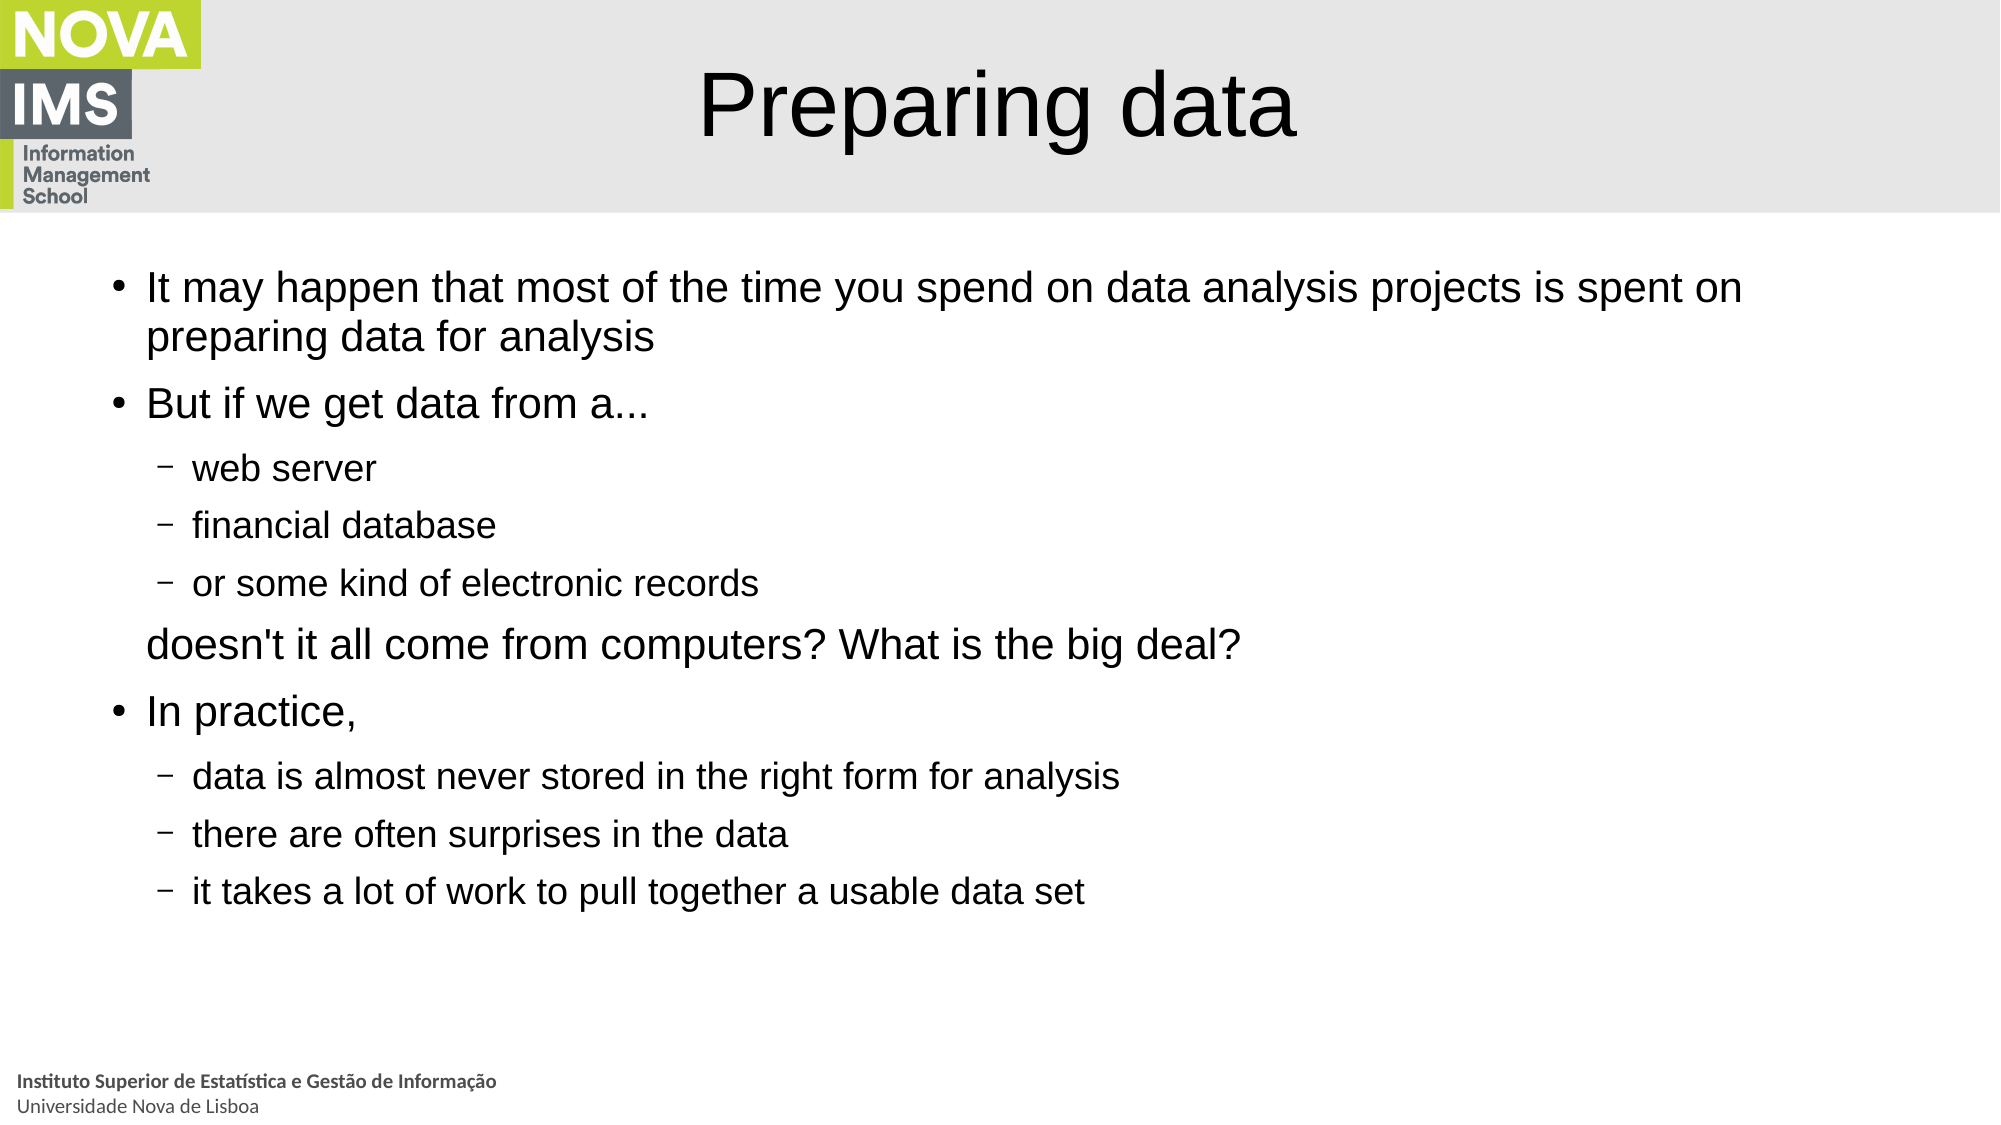

# Preparing data
It may happen that most of the time you spend on data analysis projects is spent on preparing data for analysis
But if we get data from a...
web server
financial database
or some kind of electronic records
doesn't it all come from computers? What is the big deal?
In practice,
data is almost never stored in the right form for analysis
there are often surprises in the data
it takes a lot of work to pull together a usable data set